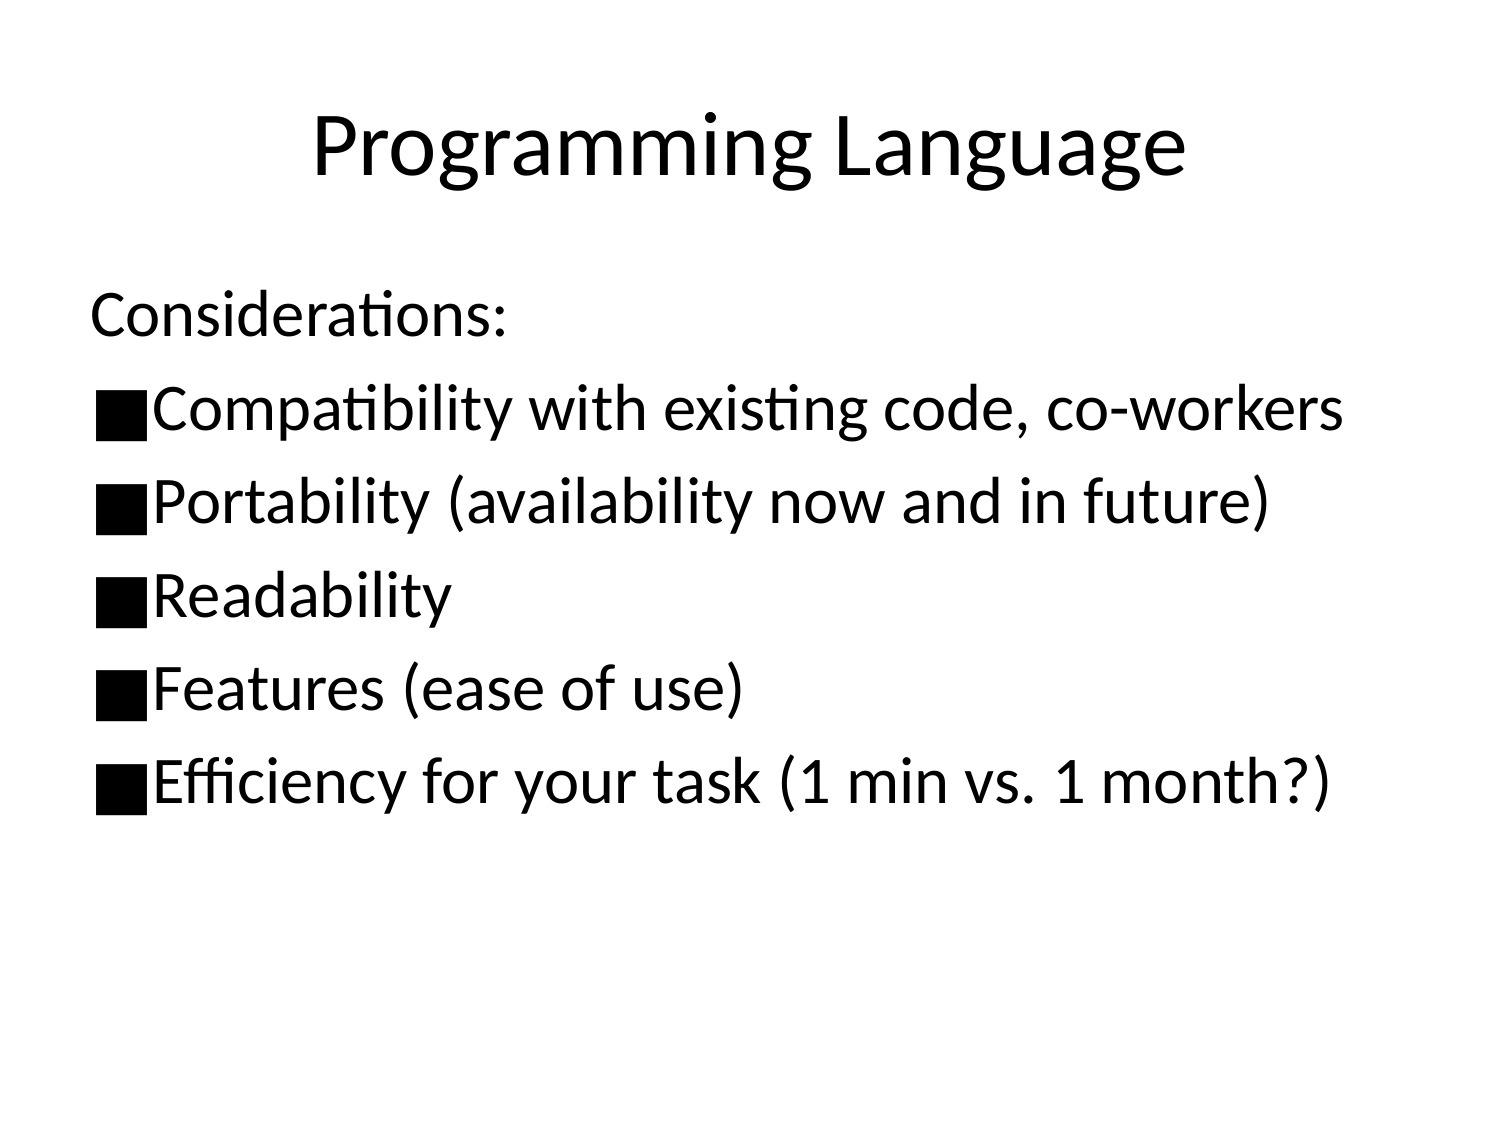

# Programming Language
Considerations:
Compatibility with existing code, co-workers
Portability (availability now and in future)
Readability
Features (ease of use)
Efficiency for your task (1 min vs. 1 month?)